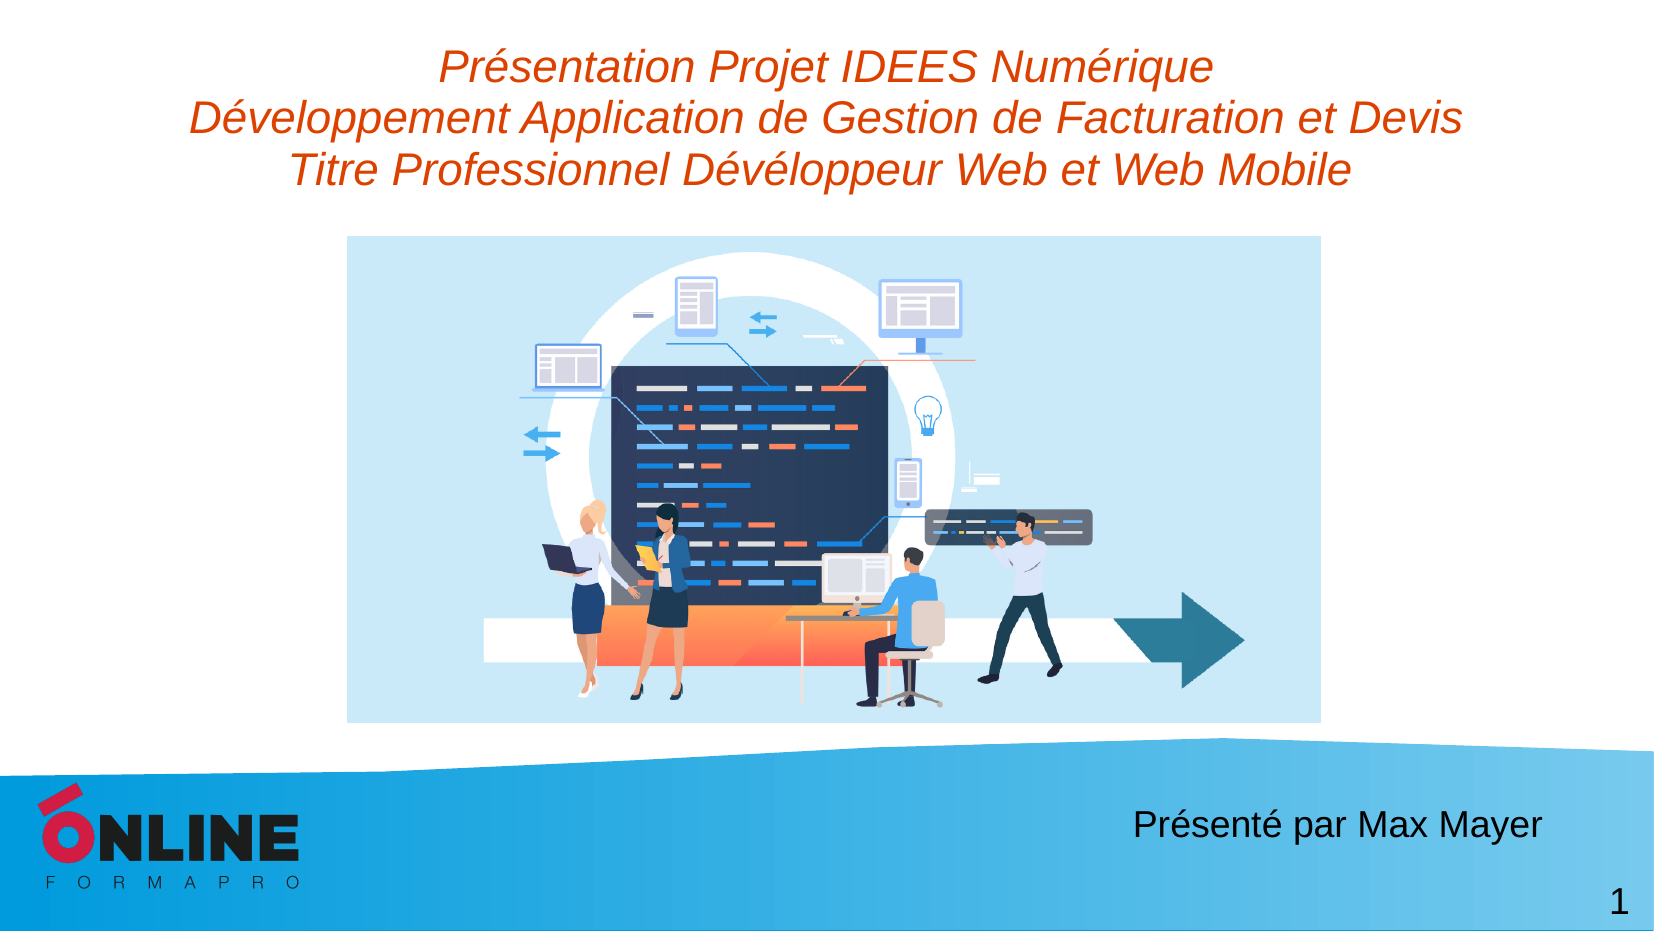

# Présentation Projet IDEES Numérique Développement Application de Gestion de Facturation et Devis Titre Professionnel Dévéloppeur Web et Web Mobile
Présenté par Max Mayer